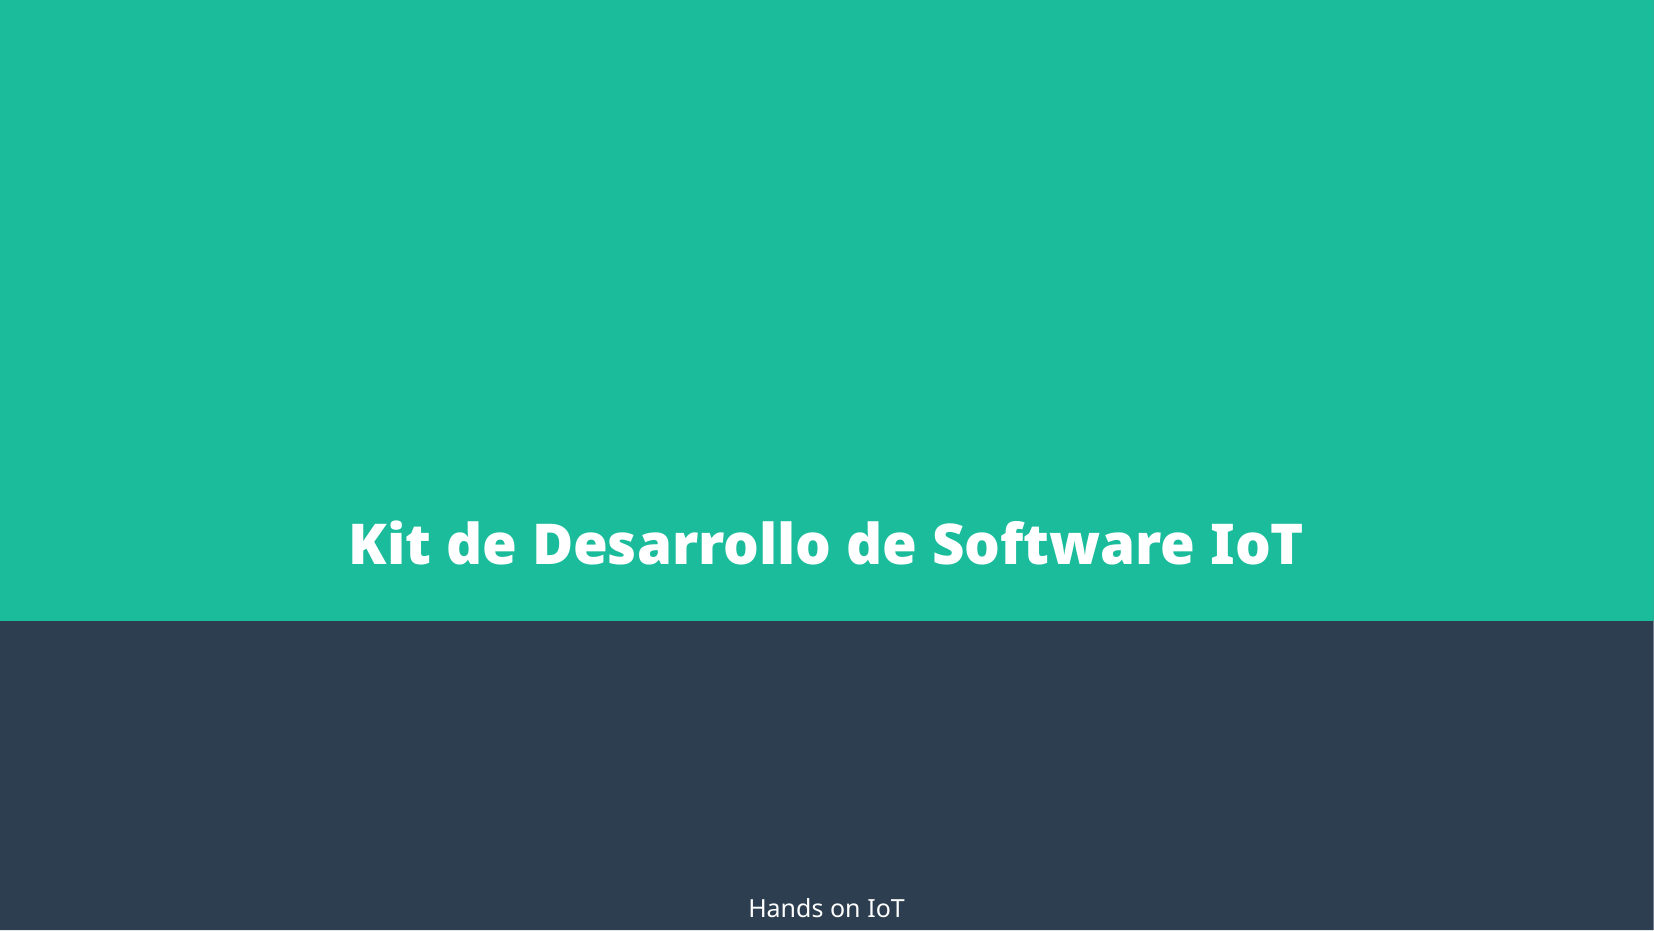

# Kit de Desarrollo de Software IoT
Hands on IoT